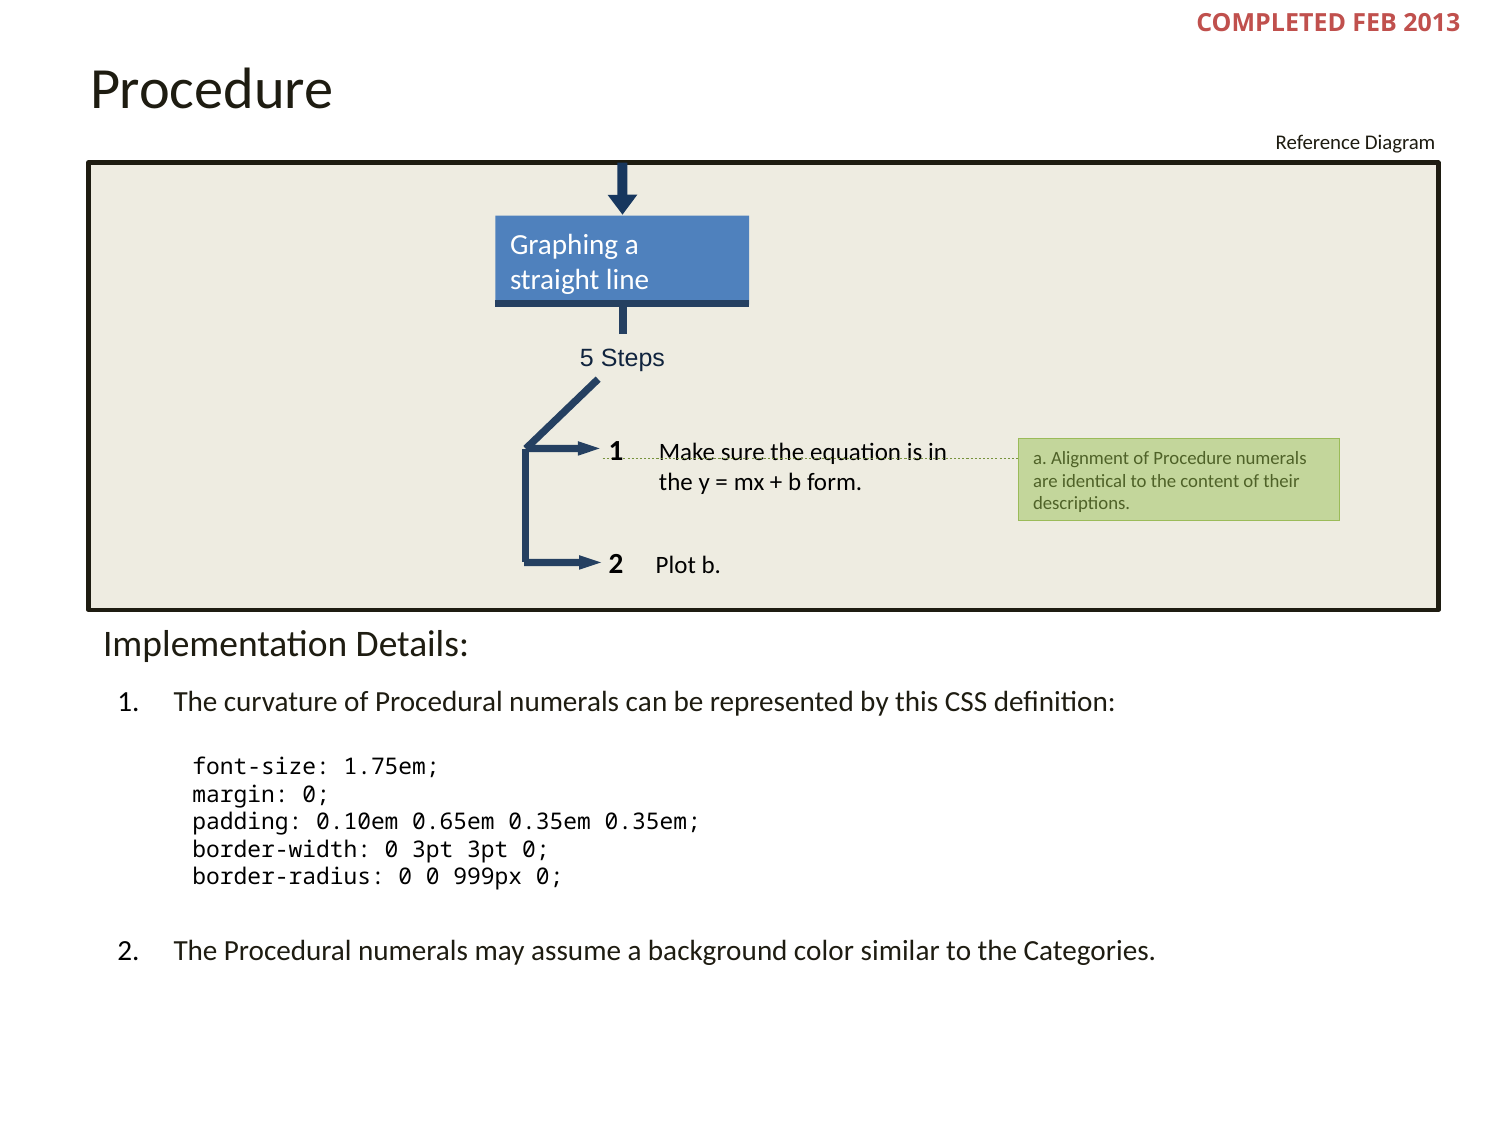

COMPLETED FEB 2013
Procedure
Reference Diagram
Graphing a straight line
5 Steps
1
Make sure the equation is in the y = mx + b form.
a. Alignment of Procedure numerals are identical to the content of their descriptions.
2
Plot b.
Implementation Details:
The curvature of Procedural numerals can be represented by this CSS definition:
font-size: 1.75em;
margin: 0;
padding: 0.10em 0.65em 0.35em 0.35em;
border-width: 0 3pt 3pt 0;
border-radius: 0 0 999px 0;
The Procedural numerals may assume a background color similar to the Categories.